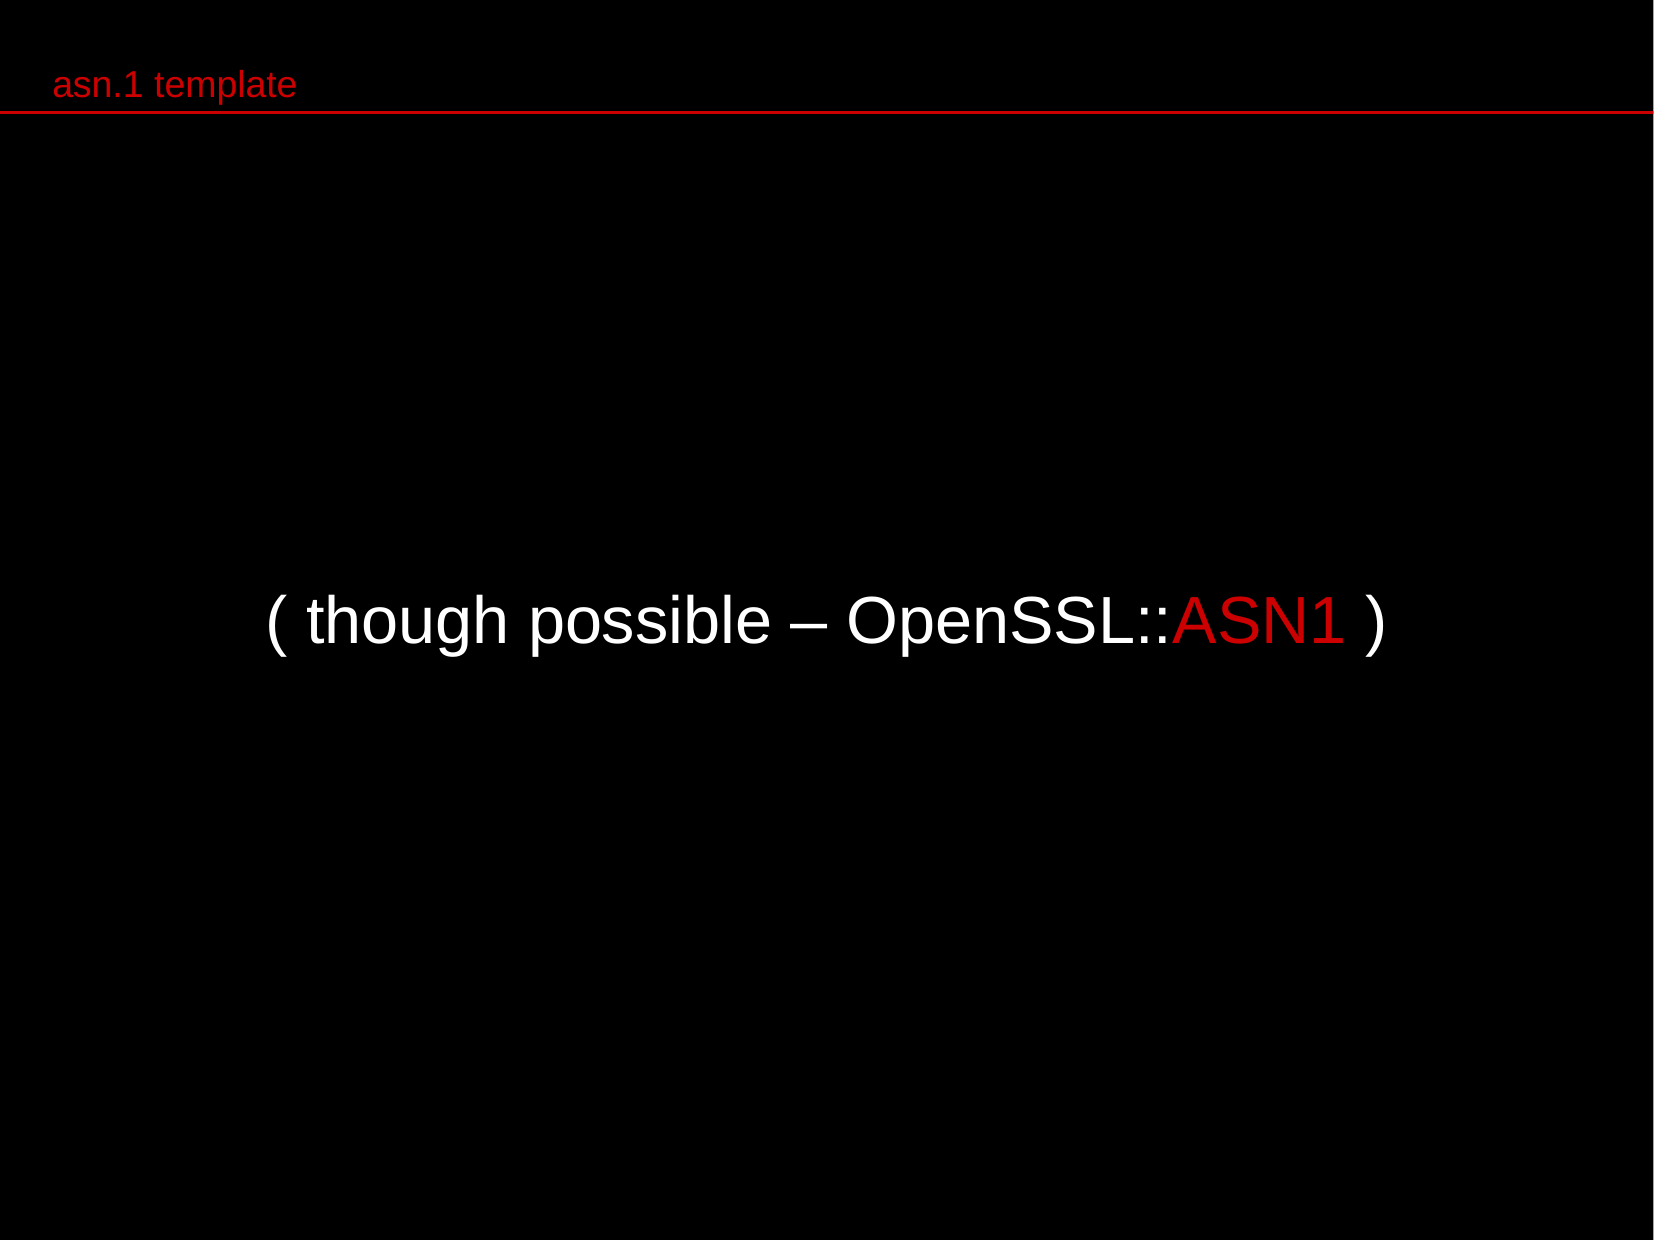

# ( though possible – OpenSSL::ASN1 )
asn.1 template